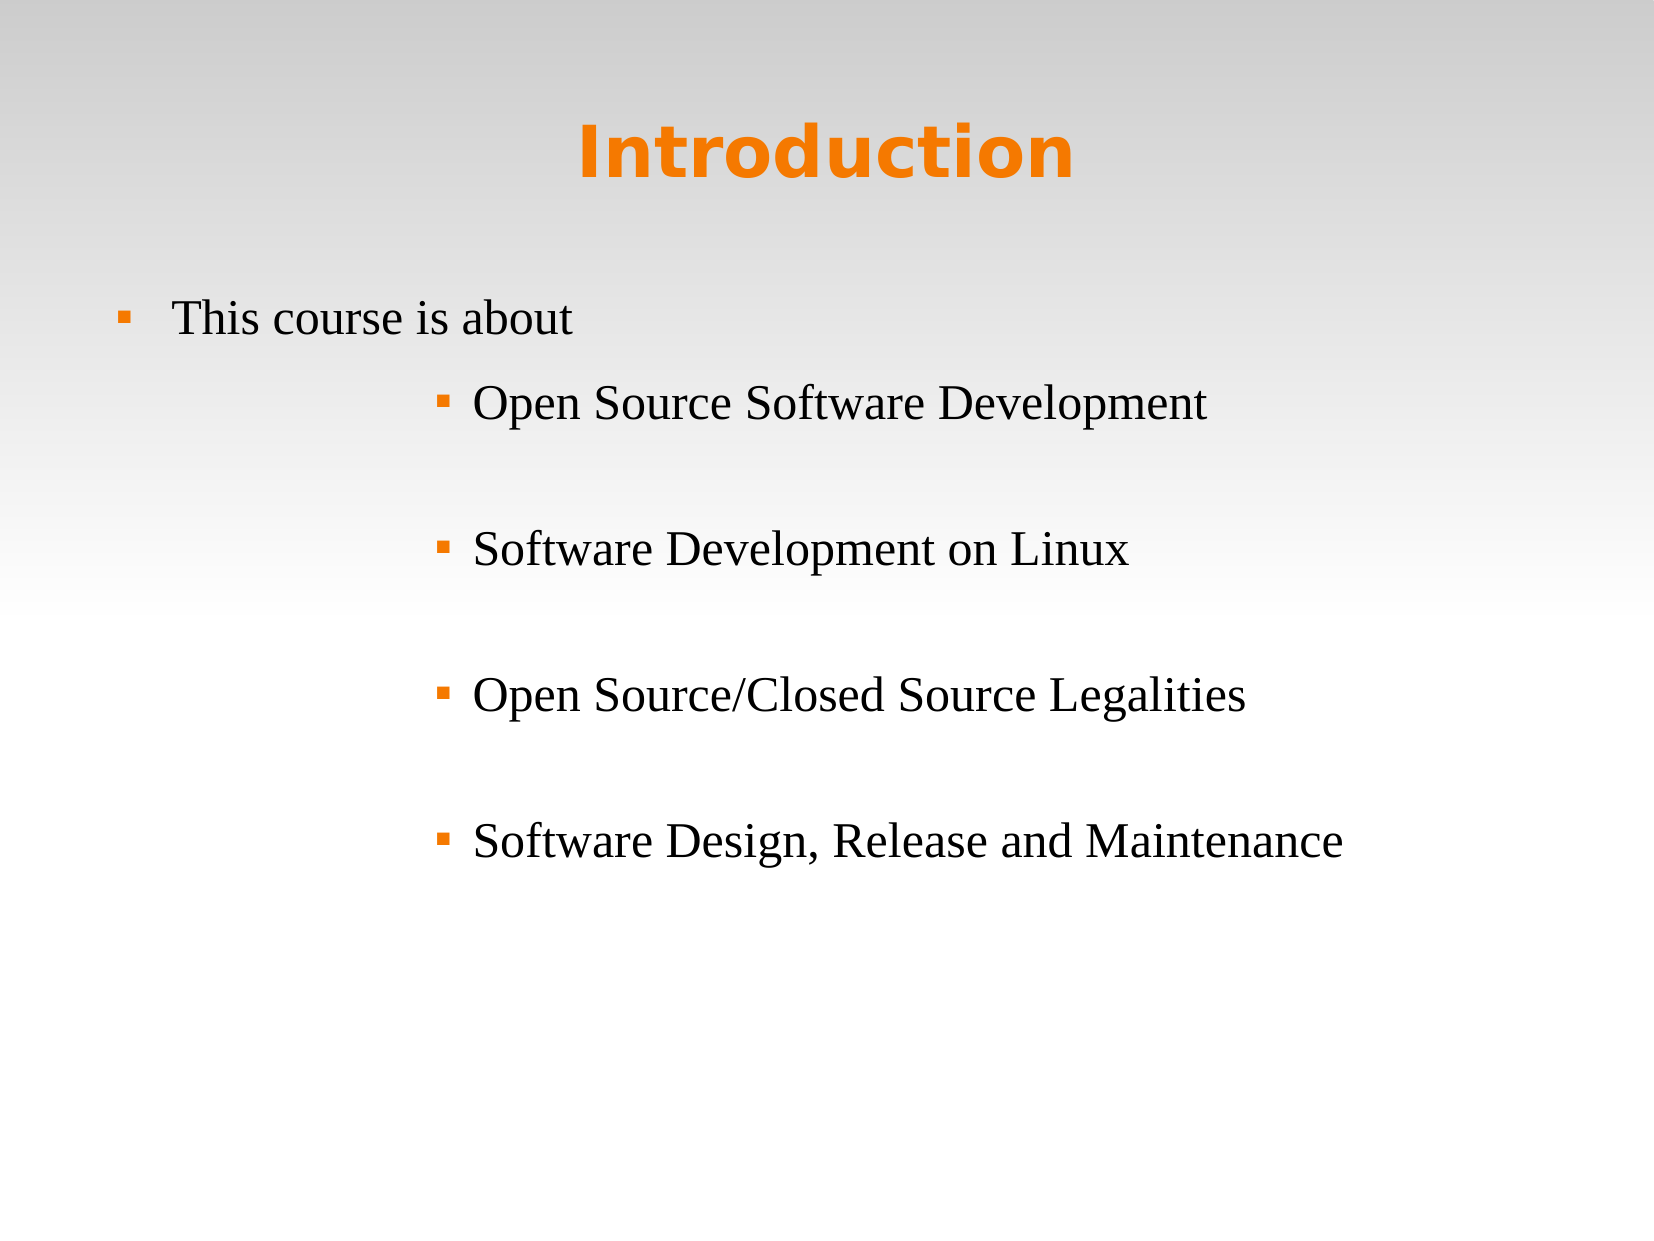

# Introduction
This course is about
Open Source Software Development
Software Development on Linux
Open Source/Closed Source Legalities
Software Design, Release and Maintenance